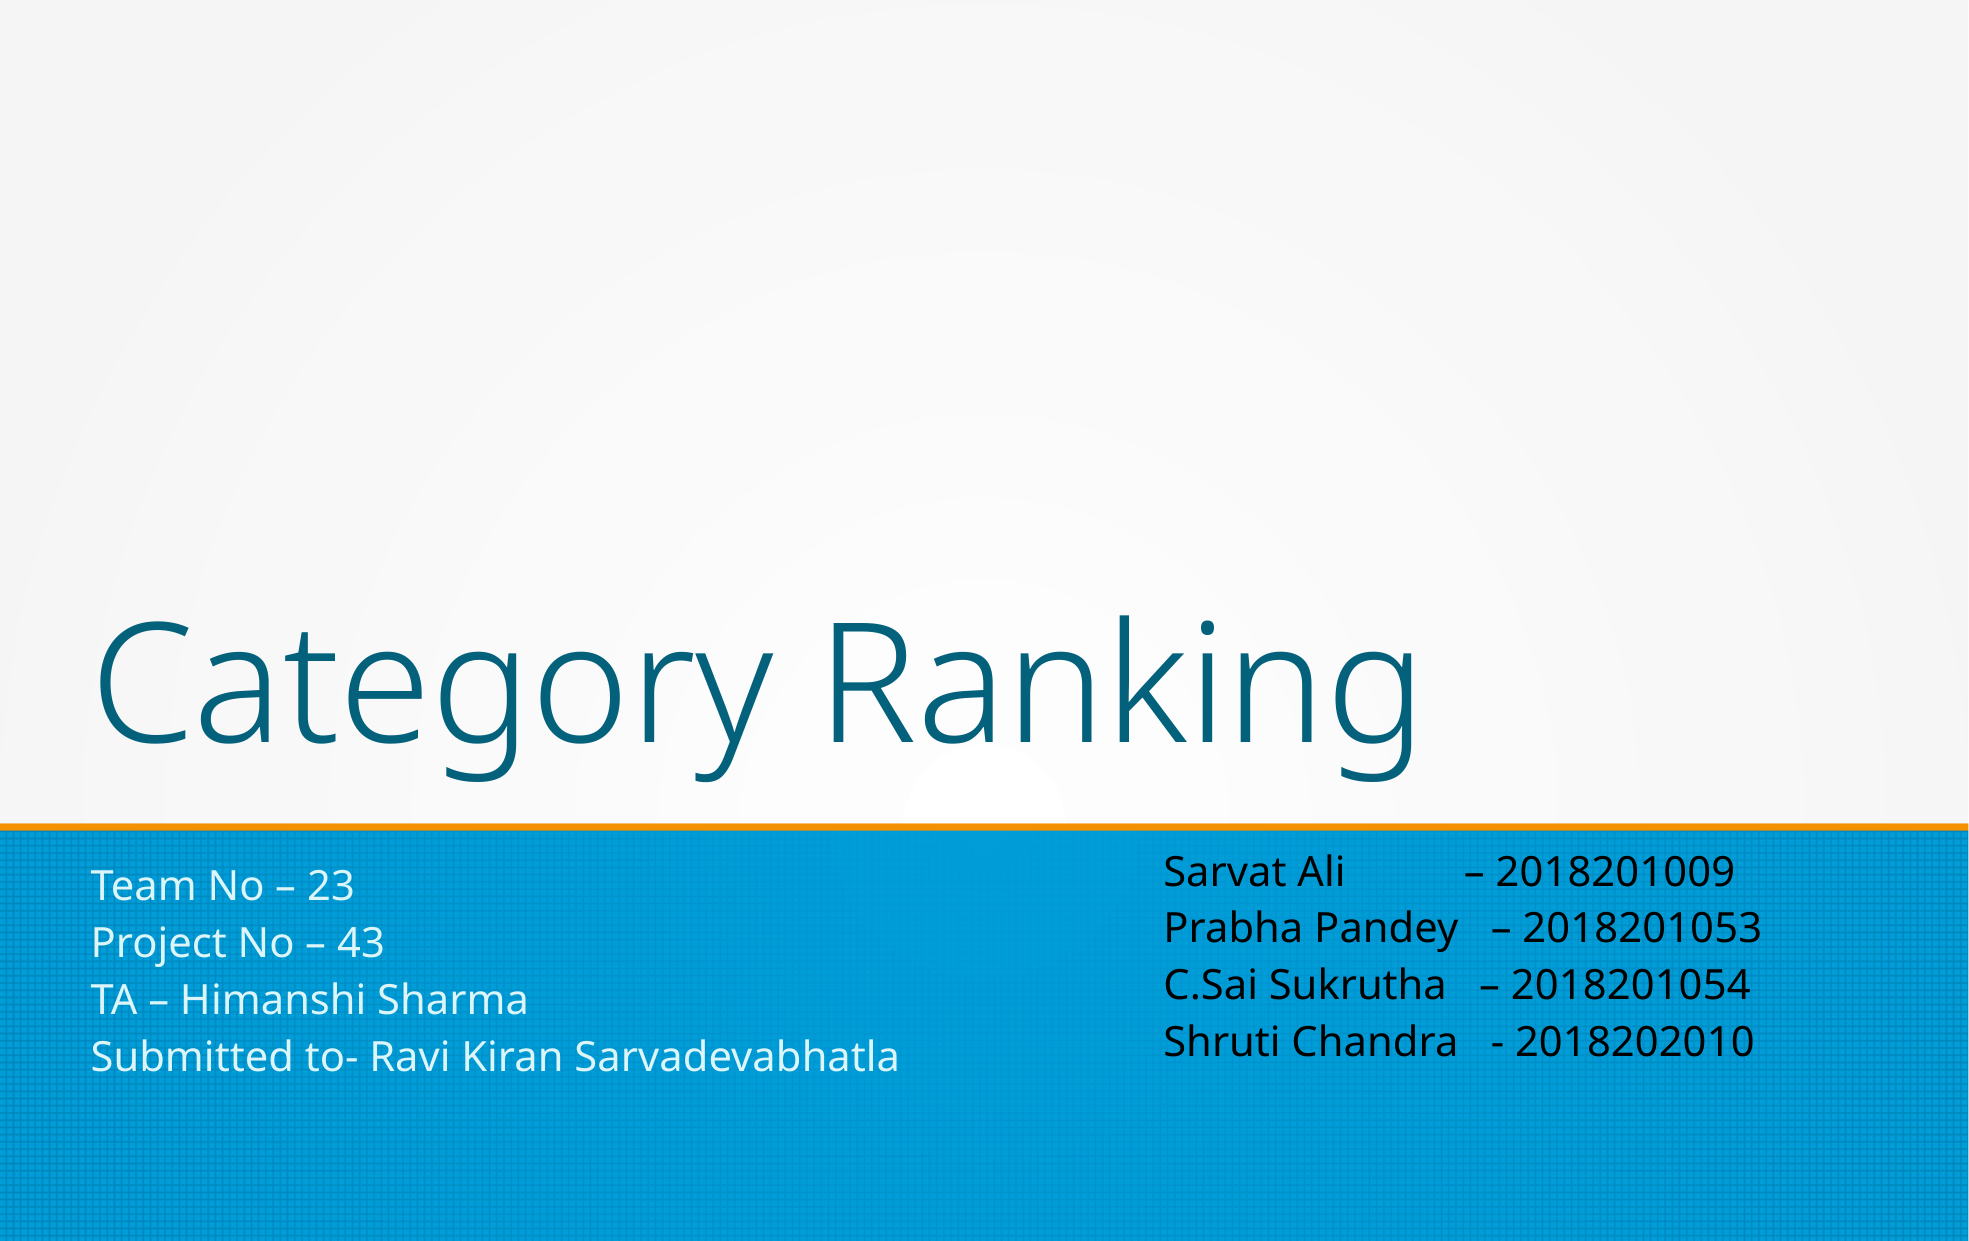

# Category Ranking
Sarvat Ali – 2018201009
Prabha Pandey – 2018201053
C.Sai Sukrutha – 2018201054
Shruti Chandra - 2018202010
Team No – 23
Project No – 43
TA – Himanshi Sharma
Submitted to- Ravi Kiran Sarvadevabhatla